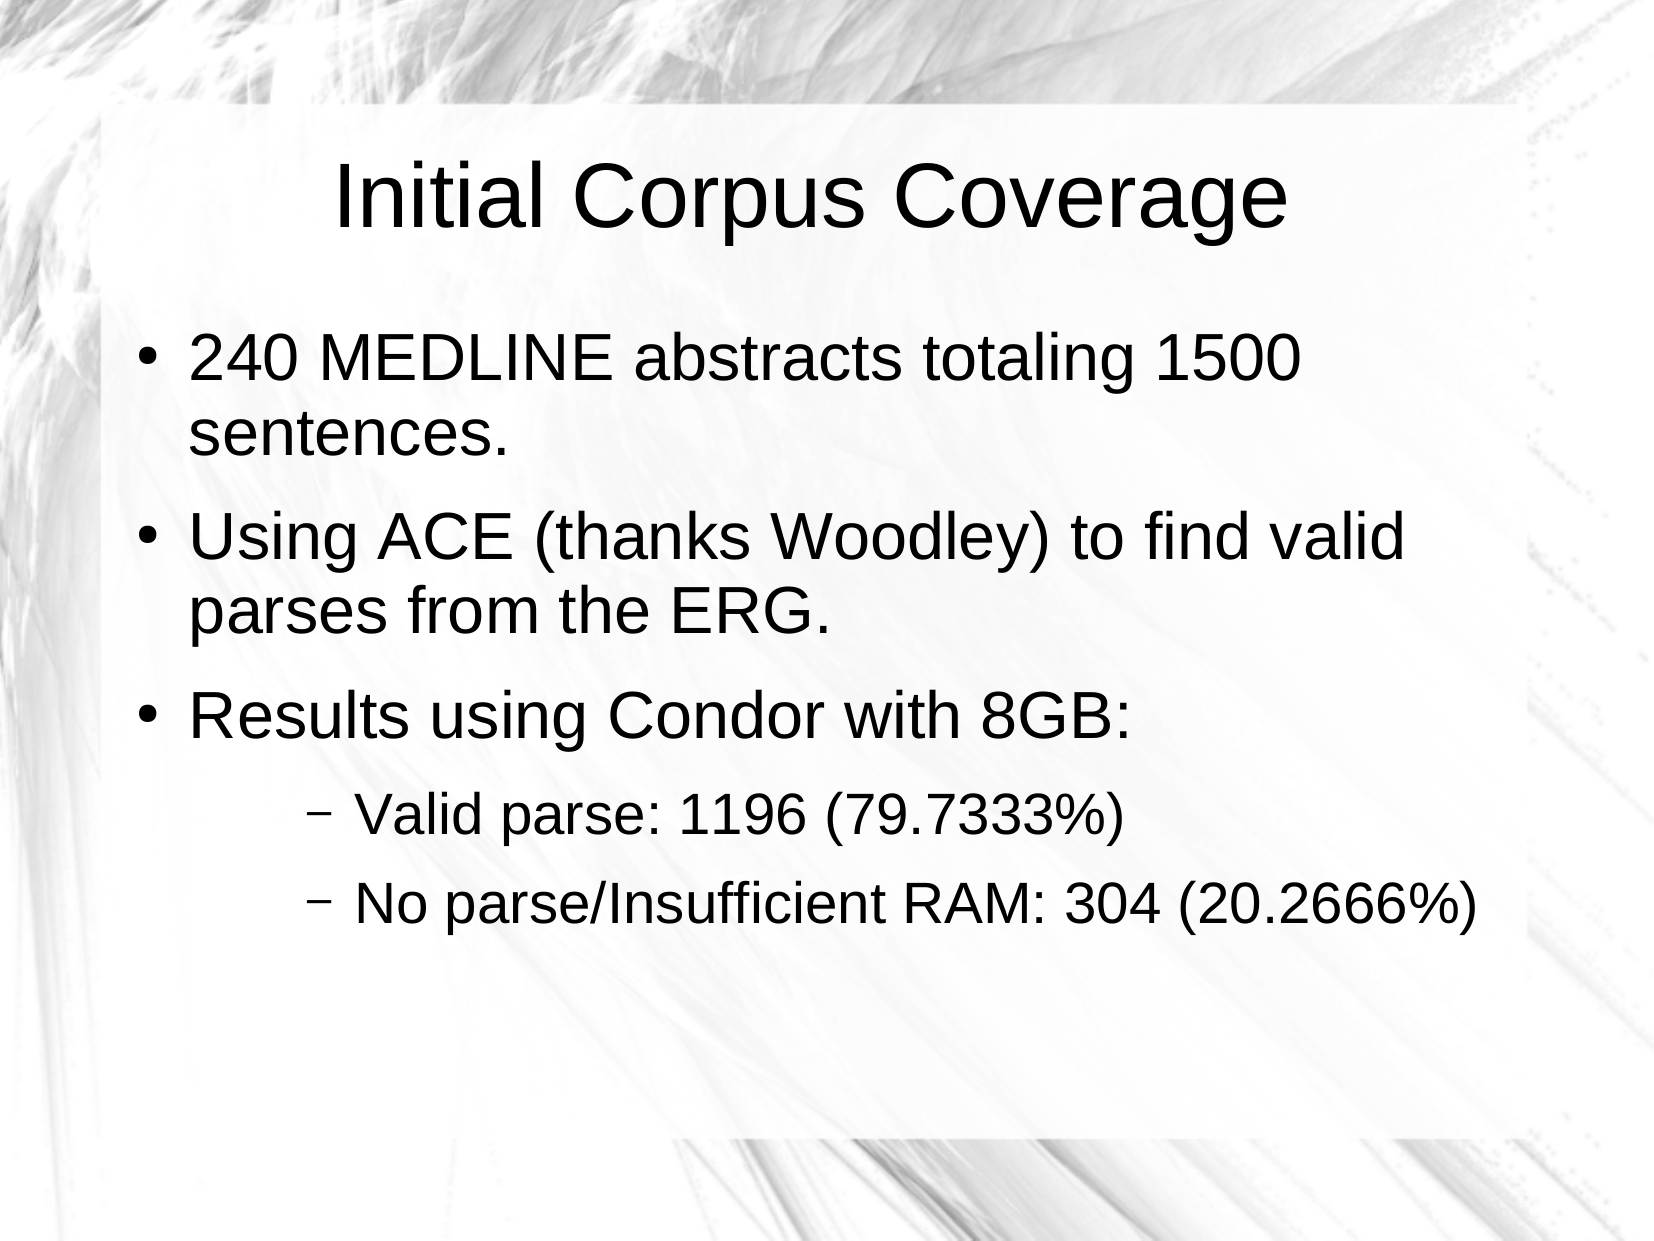

# Initial Corpus Coverage
240 MEDLINE abstracts totaling 1500 sentences.
Using ACE (thanks Woodley) to find valid parses from the ERG.
Results using Condor with 8GB:
Valid parse: 1196 (79.7333%)
No parse/Insufficient RAM: 304 (20.2666%)